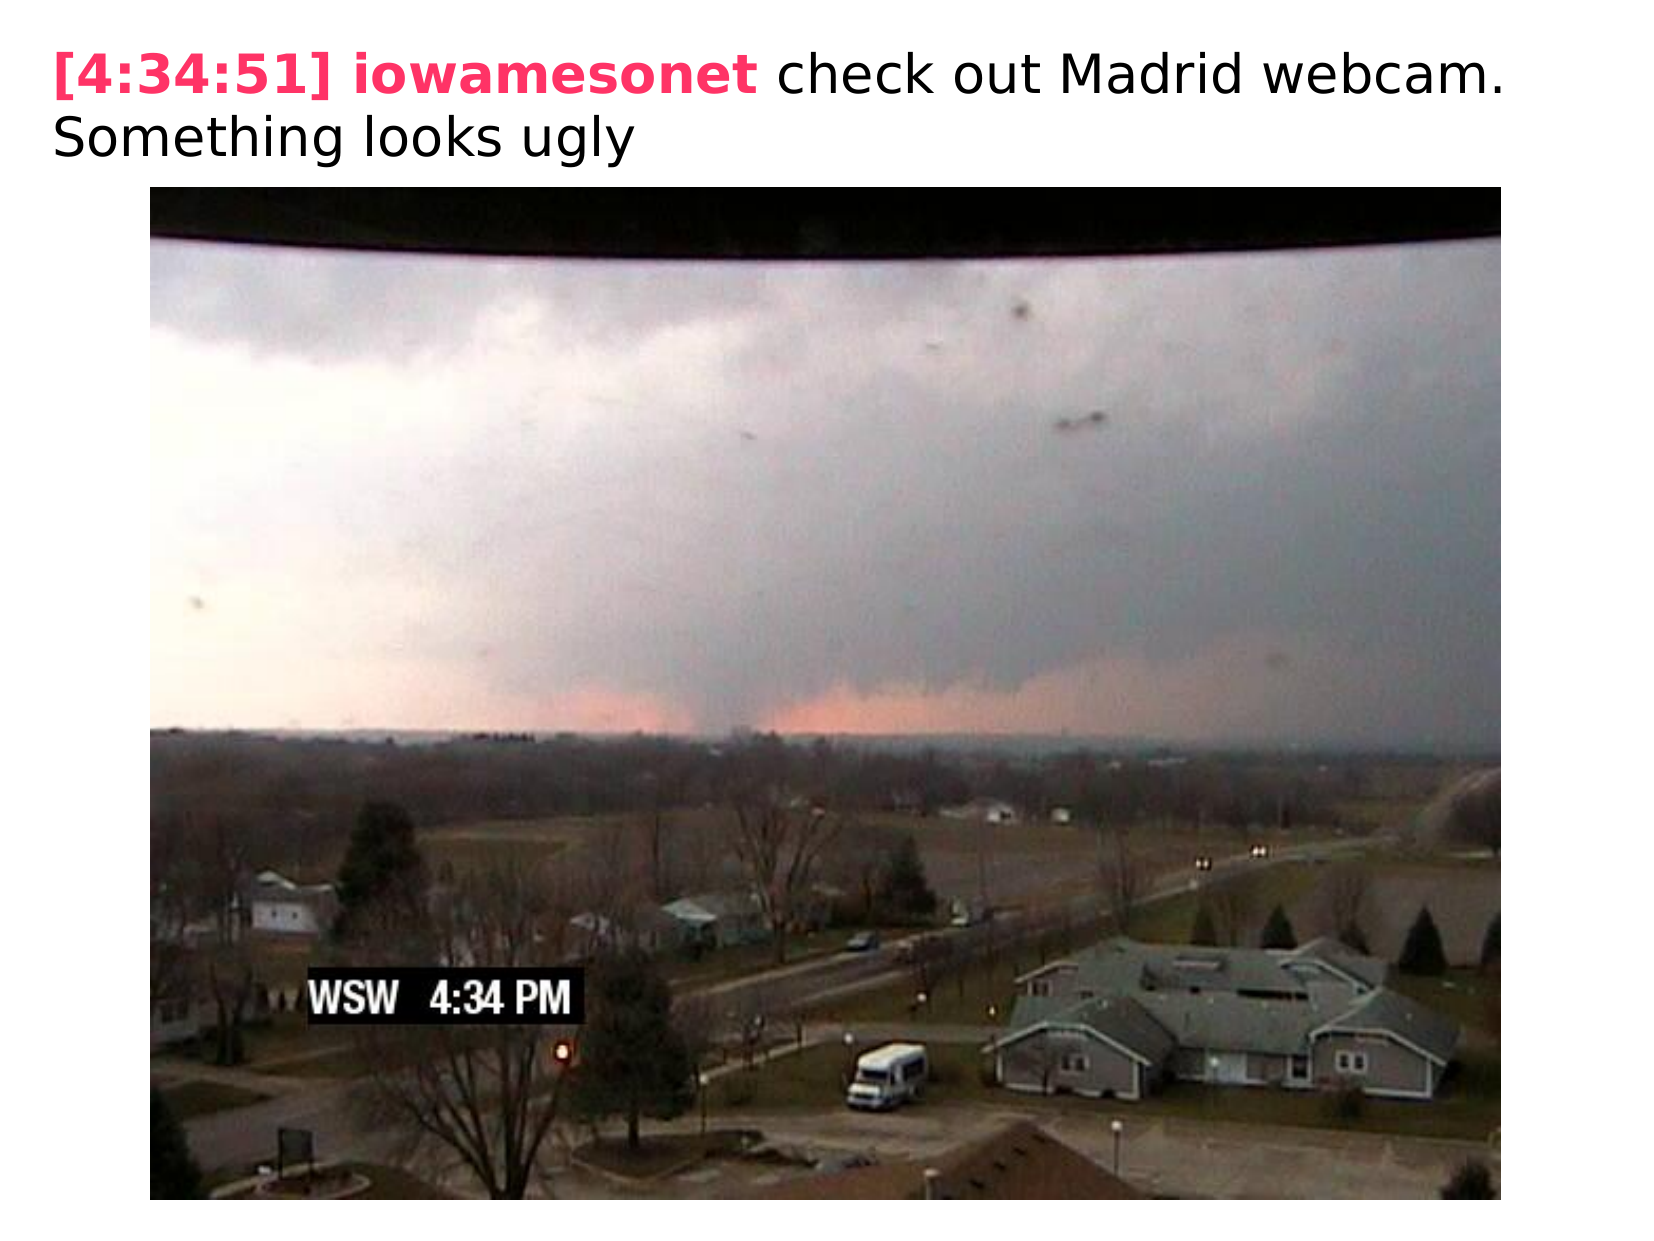

[4:34:51] iowamesonet check out Madrid webcam. Something looks ugly